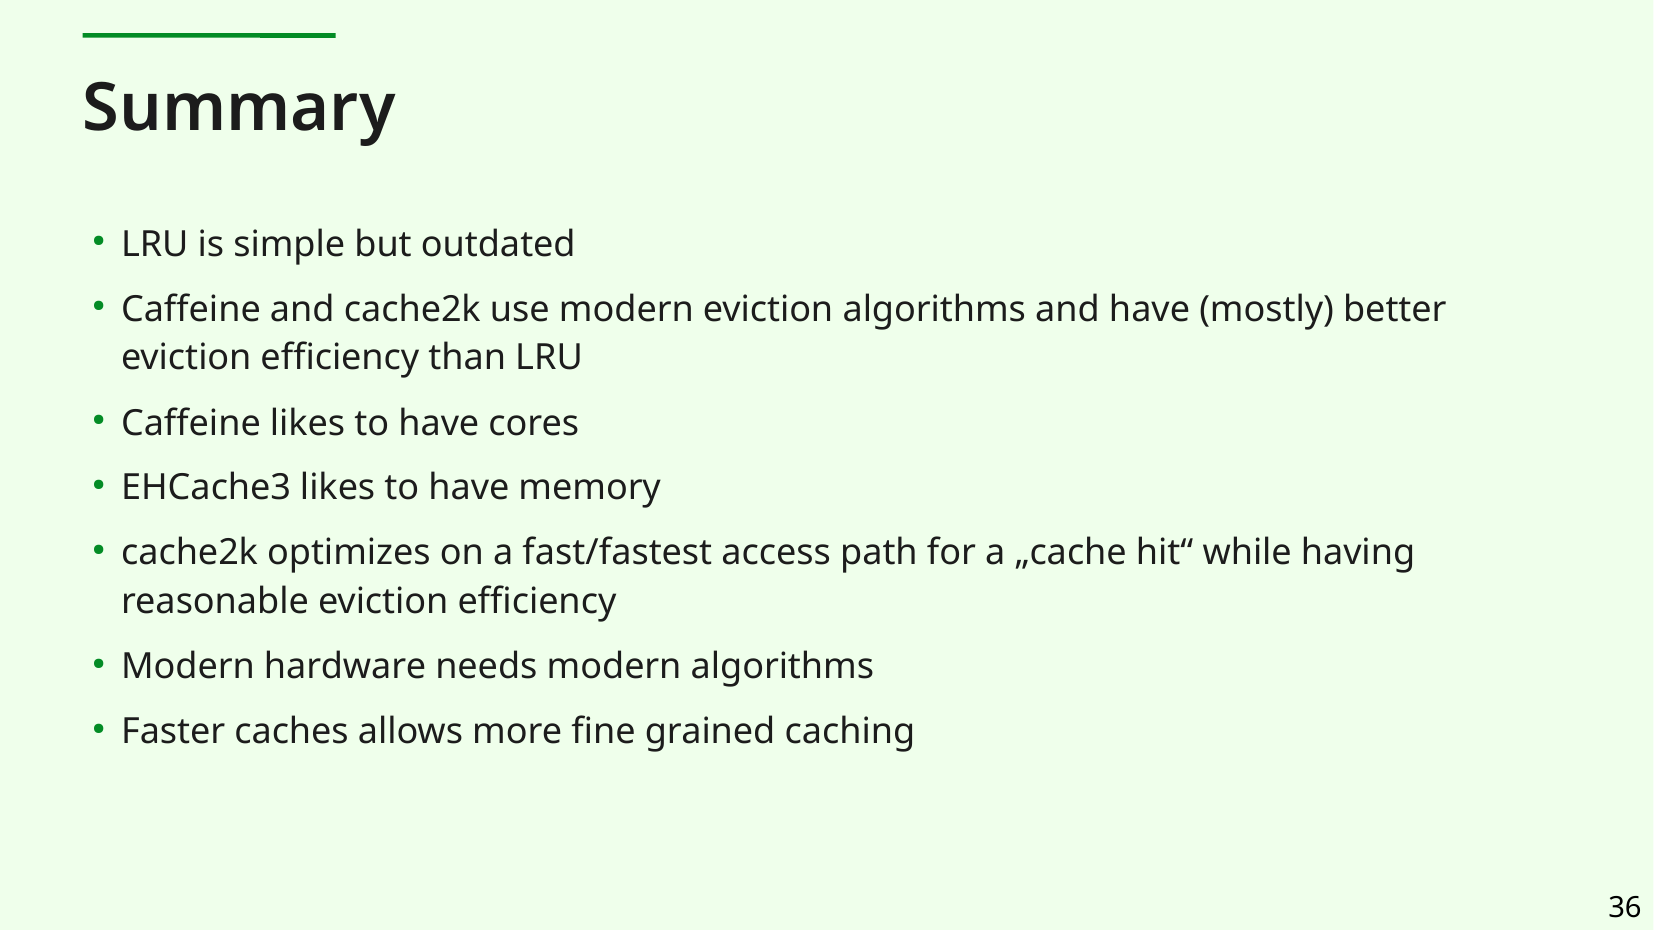

# Summary
LRU is simple but outdated
Caffeine and cache2k use modern eviction algorithms and have (mostly) better eviction efficiency than LRU
Caffeine likes to have cores
EHCache3 likes to have memory
cache2k optimizes on a fast/fastest access path for a „cache hit“ while having reasonable eviction efficiency
Modern hardware needs modern algorithms
Faster caches allows more fine grained caching
36